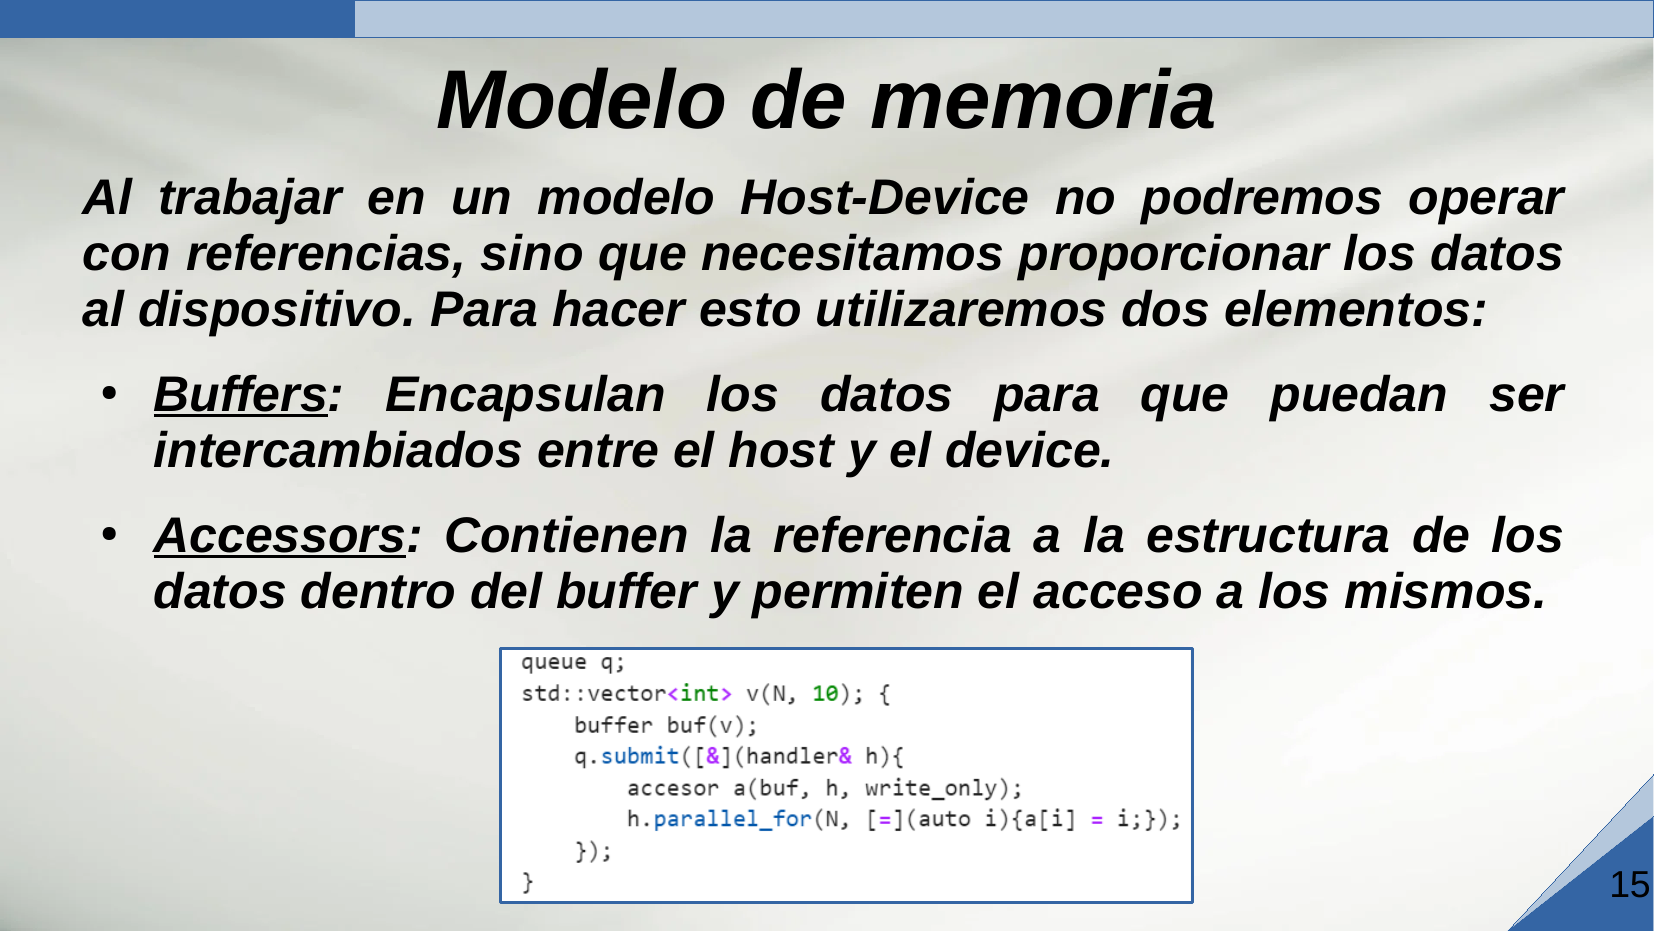

Modelo de memoria
# Al trabajar en un modelo Host-Device no podremos operar con referencias, sino que necesitamos proporcionar los datos al dispositivo. Para hacer esto utilizaremos dos elementos:
Buffers: Encapsulan los datos para que puedan ser intercambiados entre el host y el device.
Accessors: Contienen la referencia a la estructura de los datos dentro del buffer y permiten el acceso a los mismos.